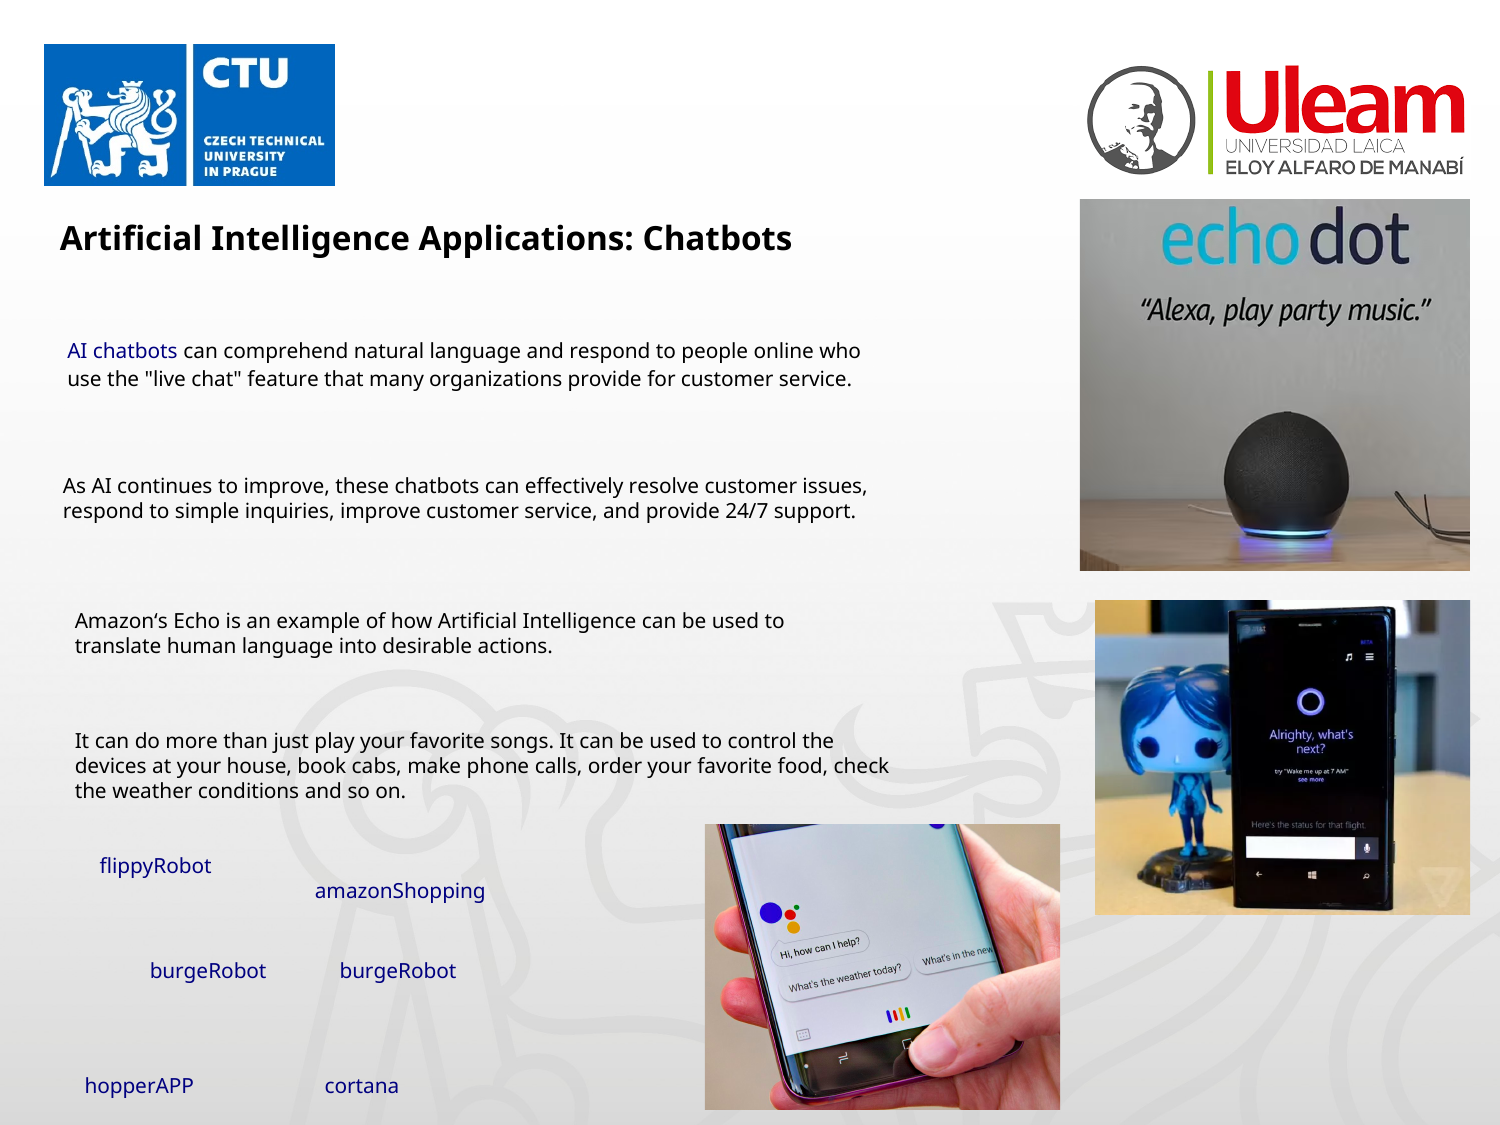

Artificial Intelligence Applications: Chatbots
AI chatbots can comprehend natural language and respond to people online who use the "live chat" feature that many organizations provide for customer service.
As AI continues to improve, these chatbots can effectively resolve customer issues, respond to simple inquiries, improve customer service, and provide 24/7 support.
Amazon‘s Echo is an example of how Artificial Intelligence can be used to translate human language into desirable actions.
It can do more than just play your favorite songs. It can be used to control the devices at your house, book cabs, make phone calls, order your favorite food, check the weather conditions and so on.
flippyRobot
amazonShopping
burgeRobot
burgeRobot
hopperAPP
cortana